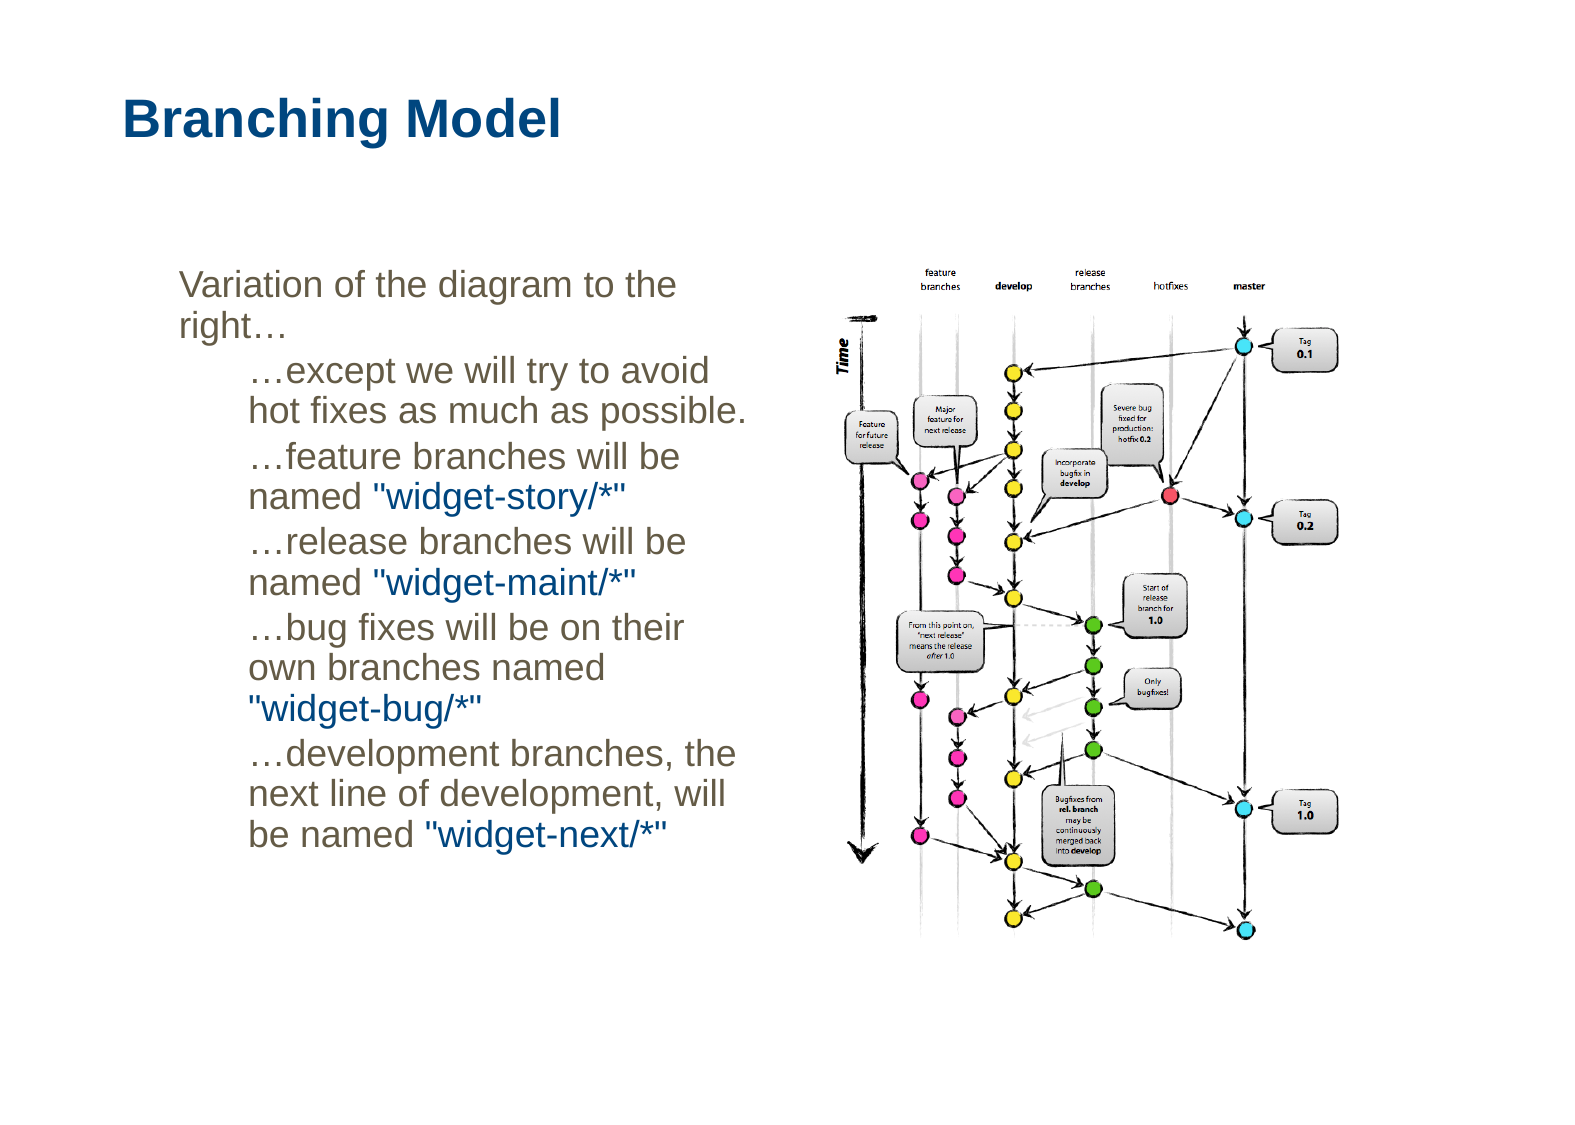

# Branching Model
Variation of the diagram to the right…
	…except we will try to avoid hot fixes as much as possible.
	…feature branches will be named "widget-story/*"
	…release branches will be named "widget-maint/*"
	…bug fixes will be on their own branches named "widget-bug/*"
	…development branches, the next line of development, will be named "widget-next/*"